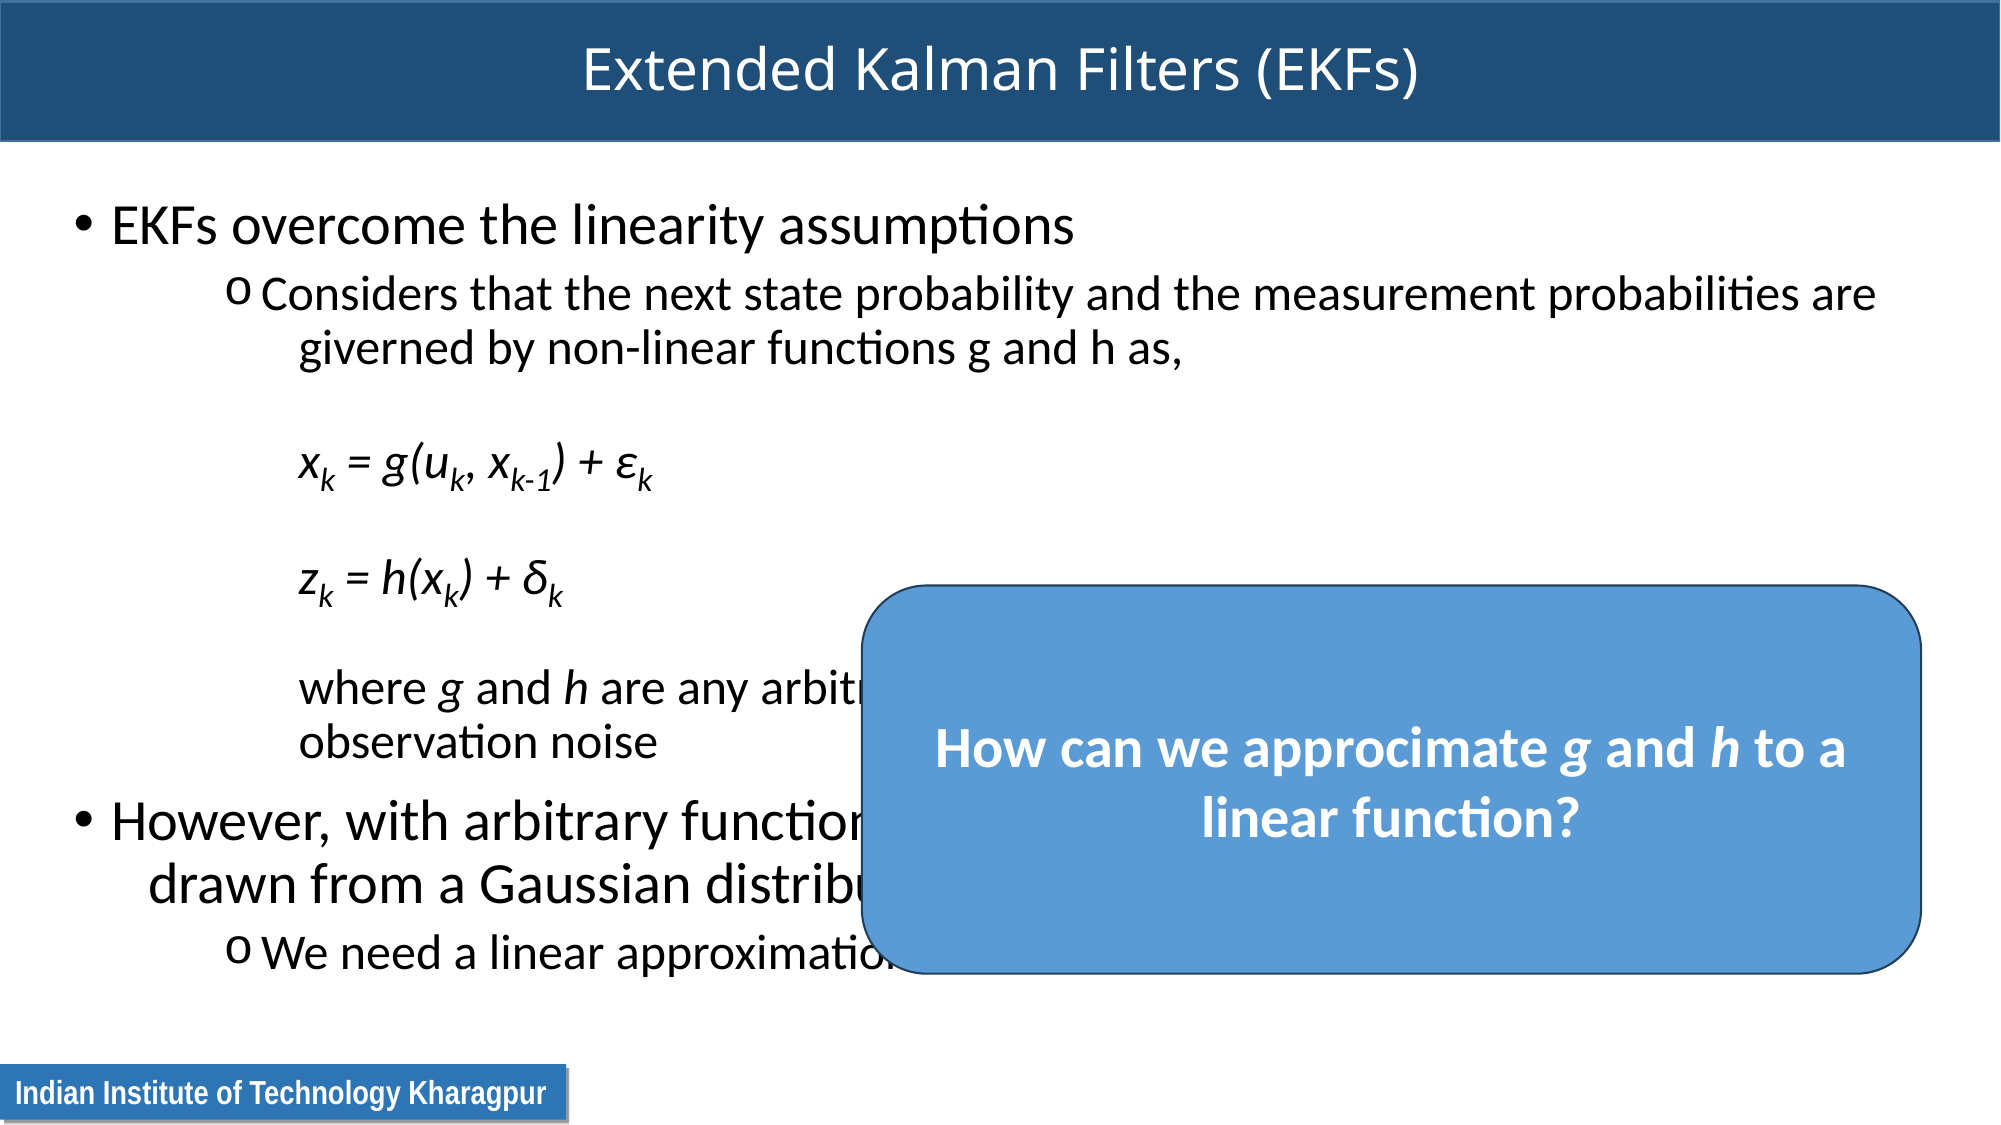

Extended Kalman Filters (EKFs)
# EKFs overcome the linearity assumptions
Considers that the next state probability and the measurement probabilities are giverned by non-linear functions g and h as,
xk = g(uk, xk-1) + εk
zk = h(xk) + δk
where g and h are any arbitray function, and ε and δ are the process noise and observation noise
However, with arbitrary functions, we cannot assume that the noises are drawn from a Gaussian distribution
We need a linear approximation of the functions
How can we approcimate g and h to a linear function?